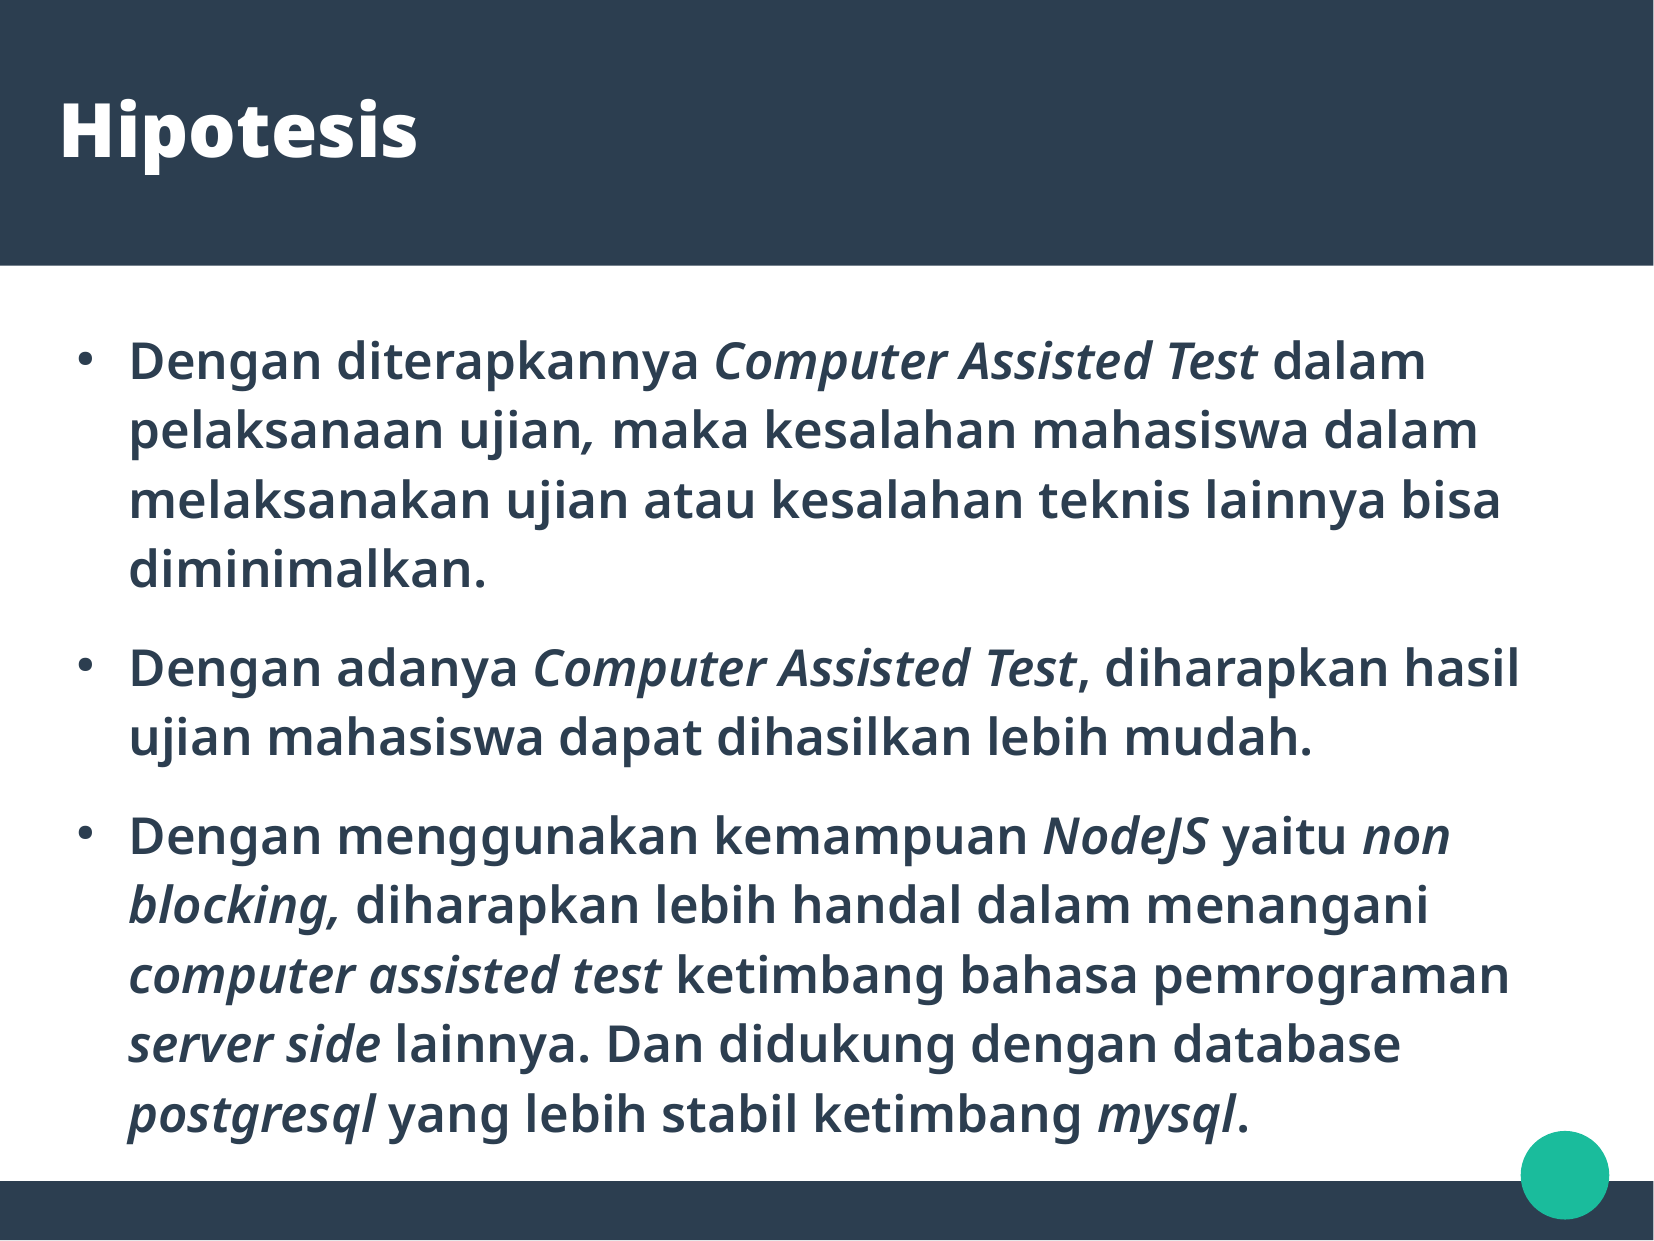

# Hipotesis
Dengan diterapkannya Computer Assisted Test dalam pelaksanaan ujian, maka kesalahan mahasiswa dalam melaksanakan ujian atau kesalahan teknis lainnya bisa diminimalkan.
Dengan adanya Computer Assisted Test, diharapkan hasil ujian mahasiswa dapat dihasilkan lebih mudah.
Dengan menggunakan kemampuan NodeJS yaitu non blocking, diharapkan lebih handal dalam menangani computer assisted test ketimbang bahasa pemrograman server side lainnya. Dan didukung dengan database postgresql yang lebih stabil ketimbang mysql.